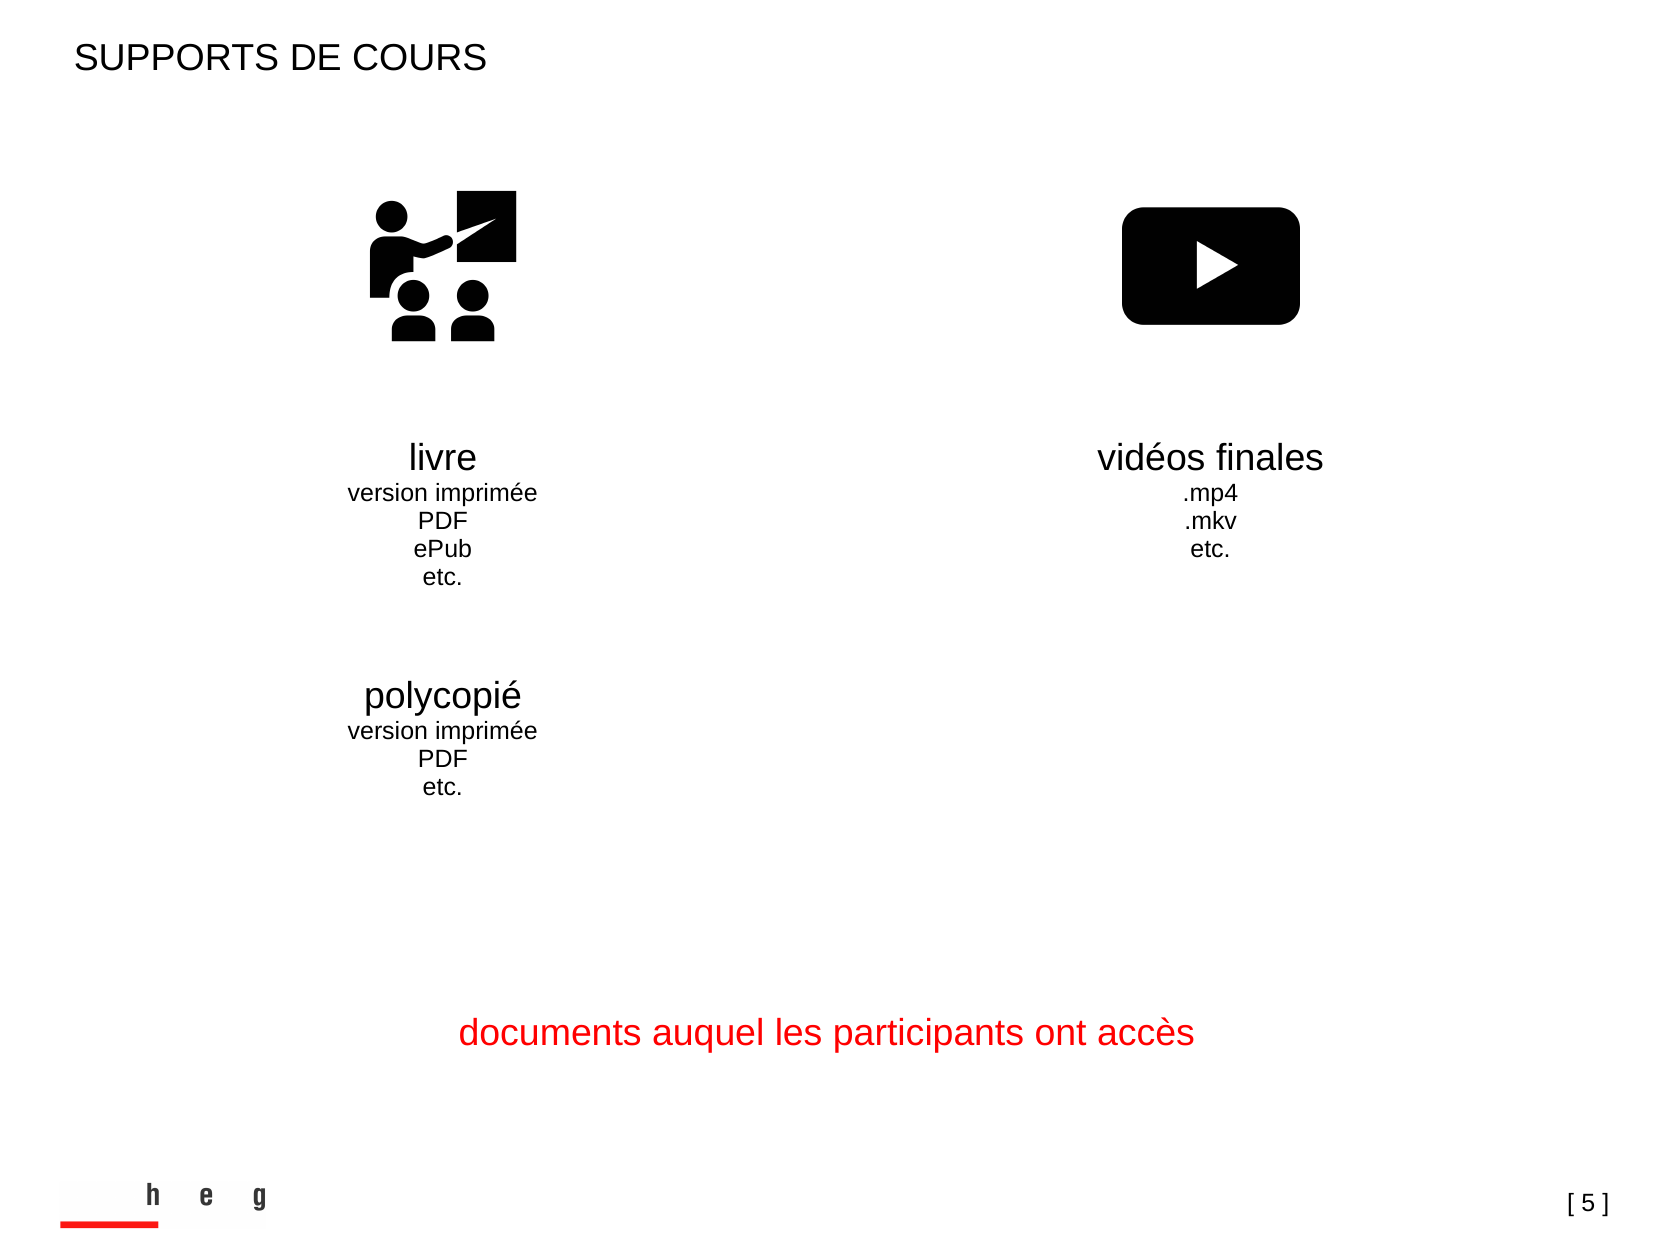

SUPPORTS DE COURS
livre
version imprimée
PDF
ePub
etc.
polycopié
version imprimée
PDF
etc.
vidéos finales
.mp4
.mkv
etc.
documents auquel les participants ont accès